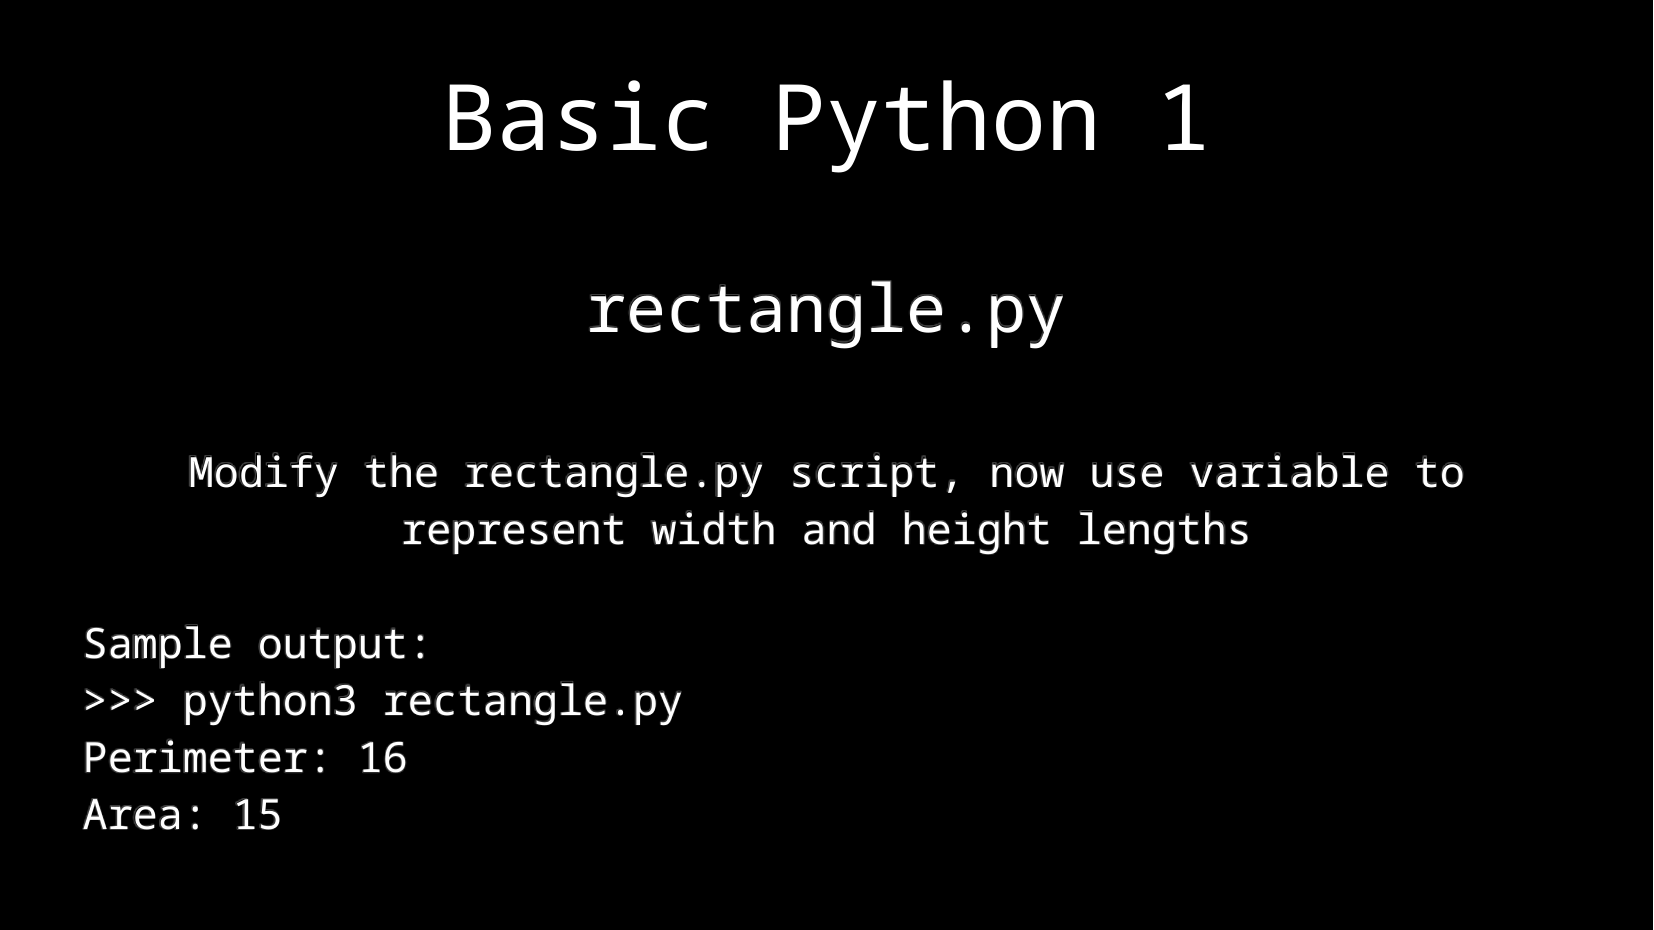

Basic Python 1
# rectangle.py
Modify the rectangle.py script, now use variable to represent width and height lengths
Sample output:
>>> python3 rectangle.py
Perimeter: 16
Area: 15